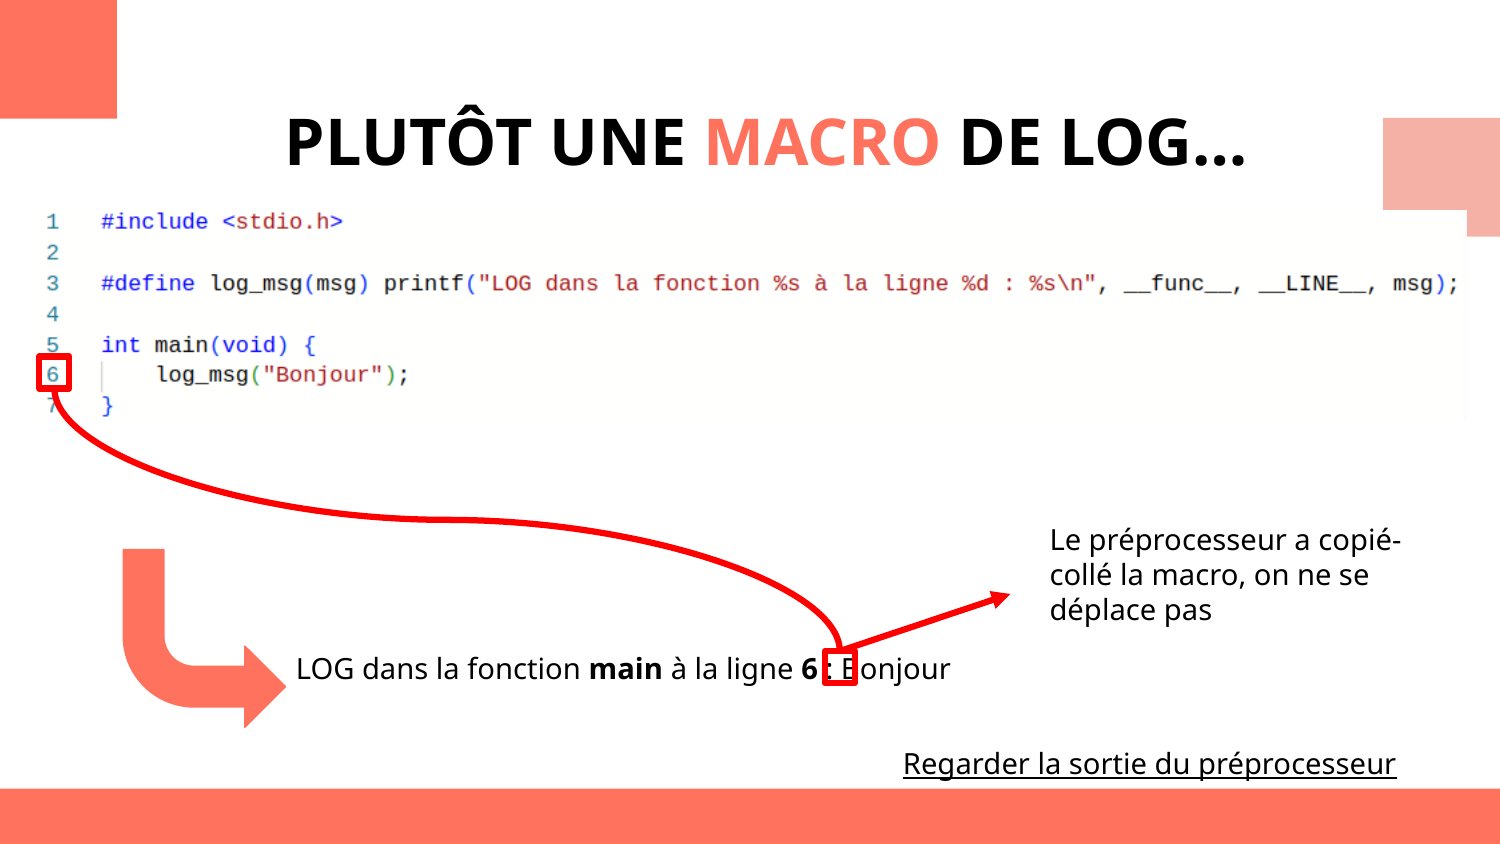

# PLUTÔT UNE MACRO DE LOG…
Le préprocesseur a copié-collé la macro, on ne se déplace pas
LOG dans la fonction main à la ligne 6 : Bonjour
Regarder la sortie du préprocesseur